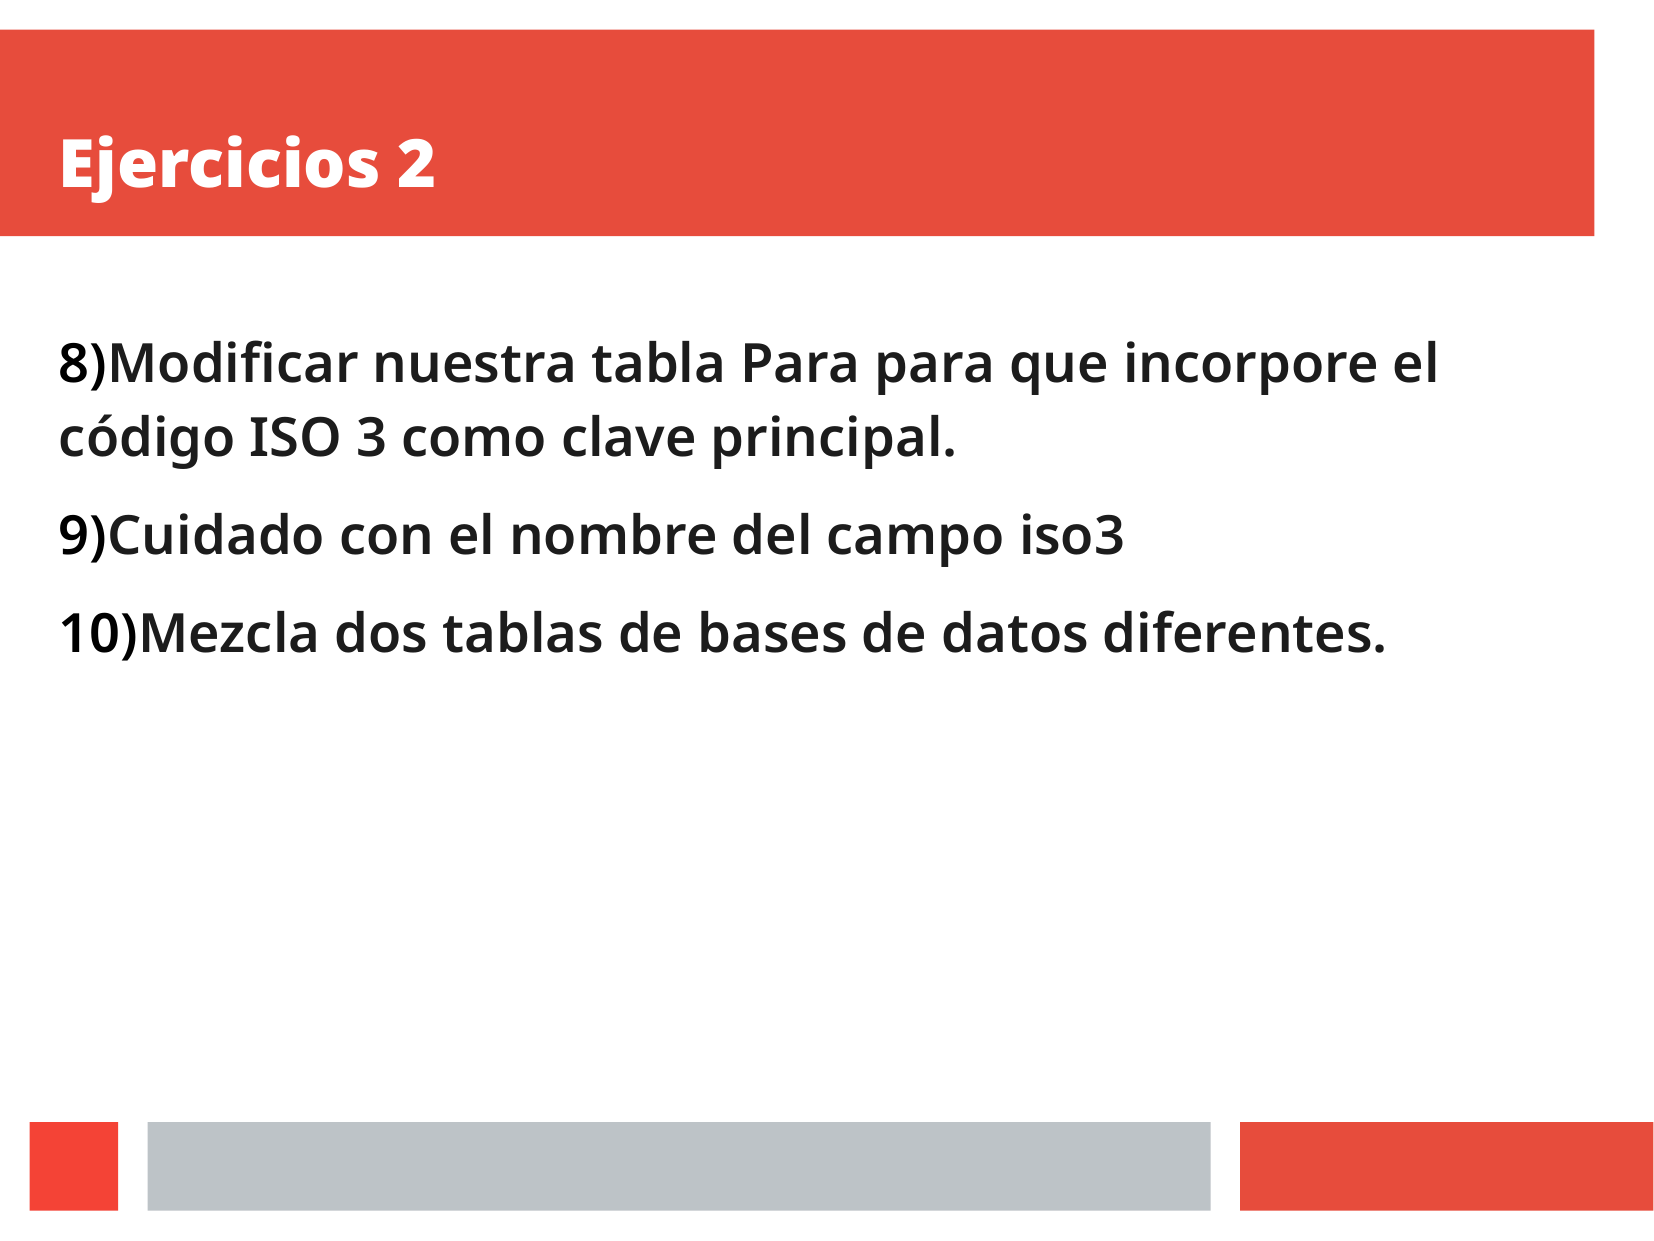

# Ejercicios 2
Modificar nuestra tabla Para para que incorpore el código ISO 3 como clave principal.
Cuidado con el nombre del campo iso3
Mezcla dos tablas de bases de datos diferentes.